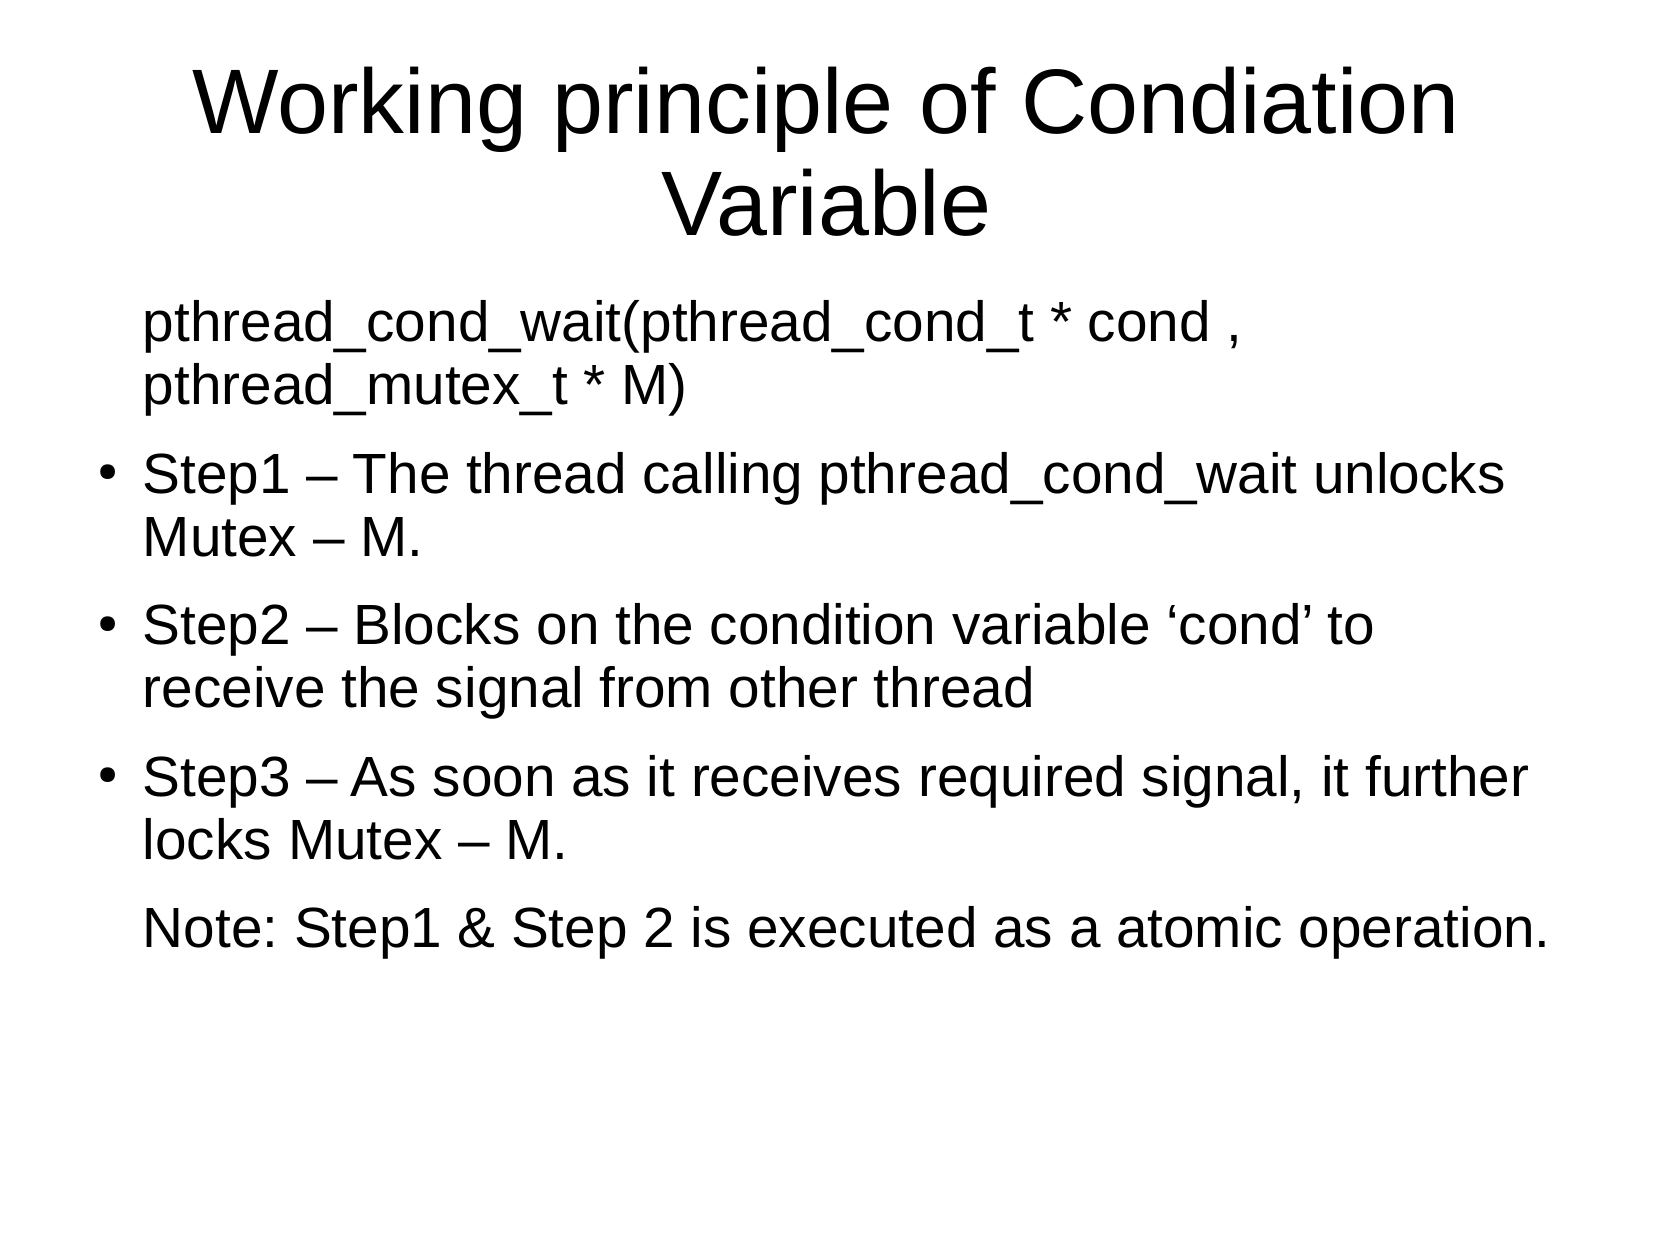

# Working principle of Condiation Variable
pthread_cond_wait(pthread_cond_t * cond , pthread_mutex_t * M)
Step1 – The thread calling pthread_cond_wait unlocks Mutex – M.
Step2 – Blocks on the condition variable ‘cond’ to receive the signal from other thread
Step3 – As soon as it receives required signal, it further locks Mutex – M.
Note: Step1 & Step 2 is executed as a atomic operation.